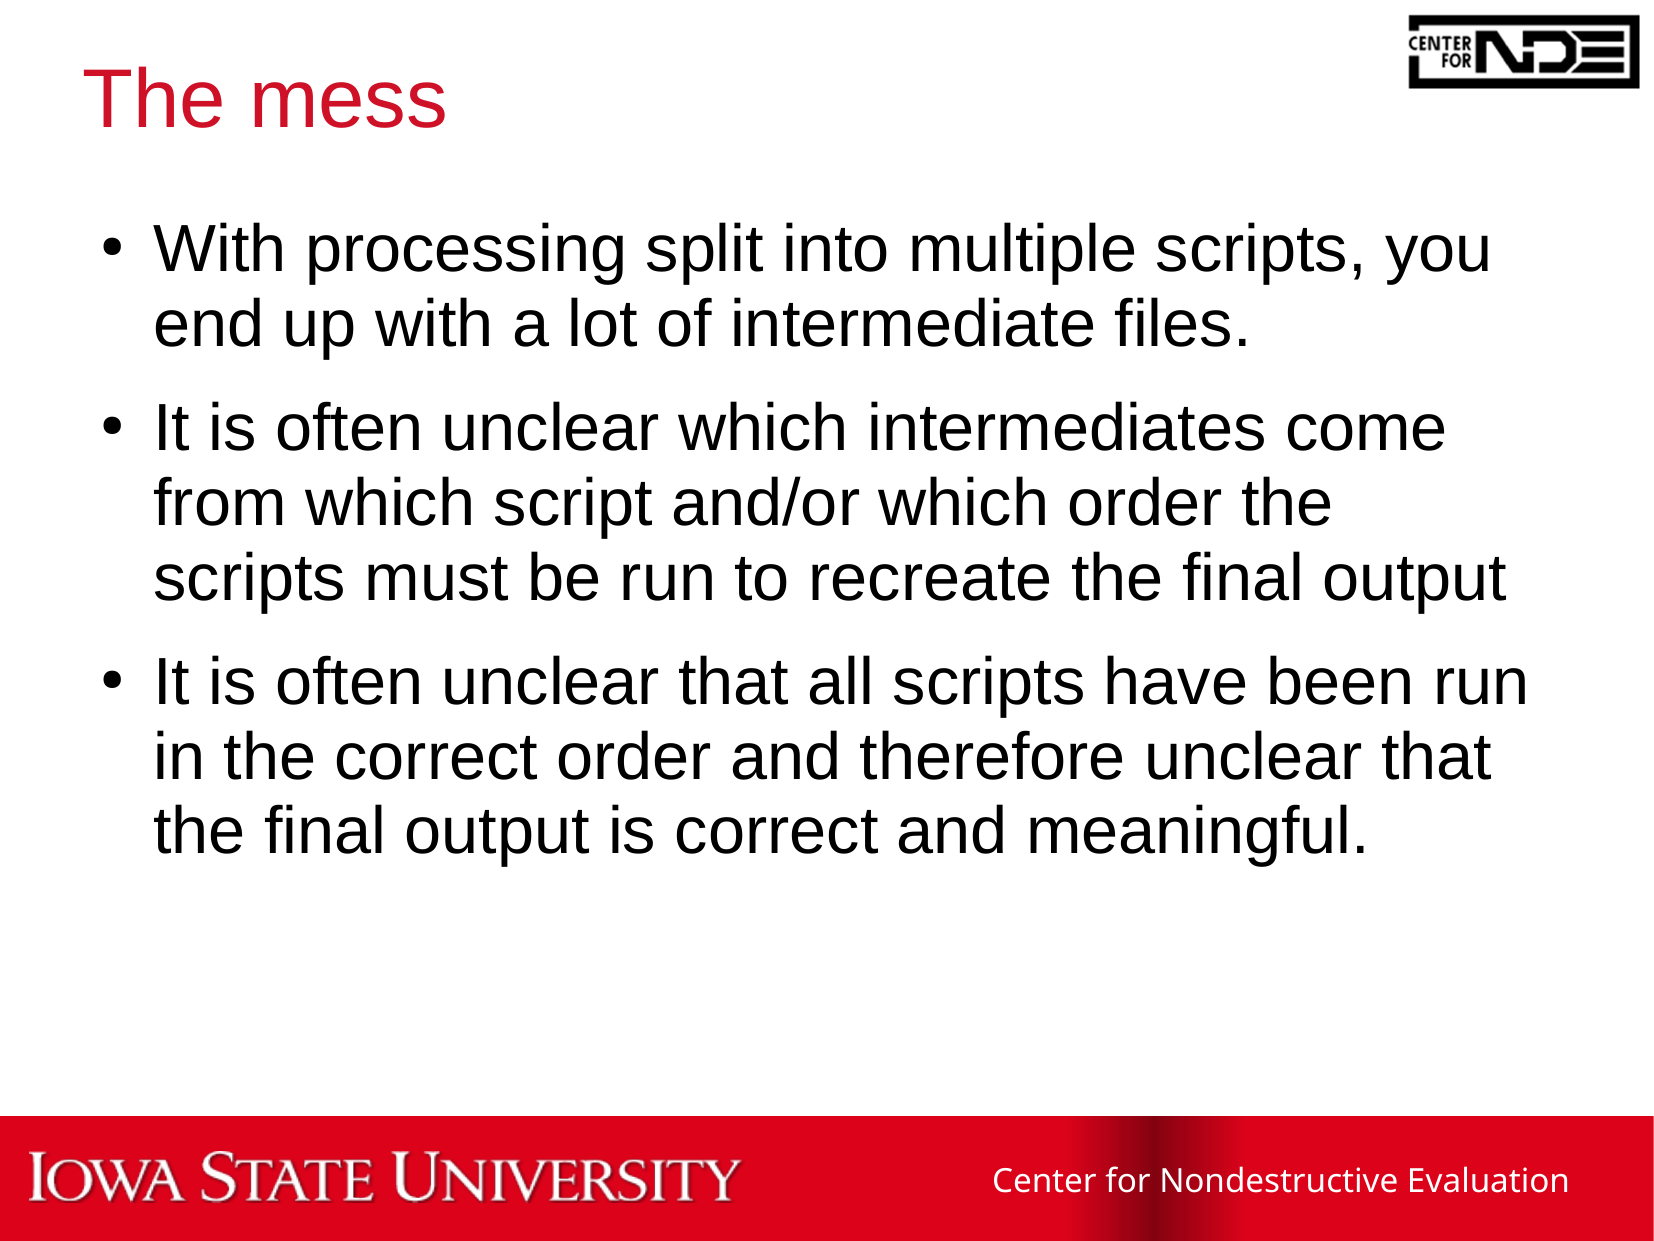

# The mess
With processing split into multiple scripts, you end up with a lot of intermediate files.
It is often unclear which intermediates come from which script and/or which order the scripts must be run to recreate the final output
It is often unclear that all scripts have been run in the correct order and therefore unclear that the final output is correct and meaningful.